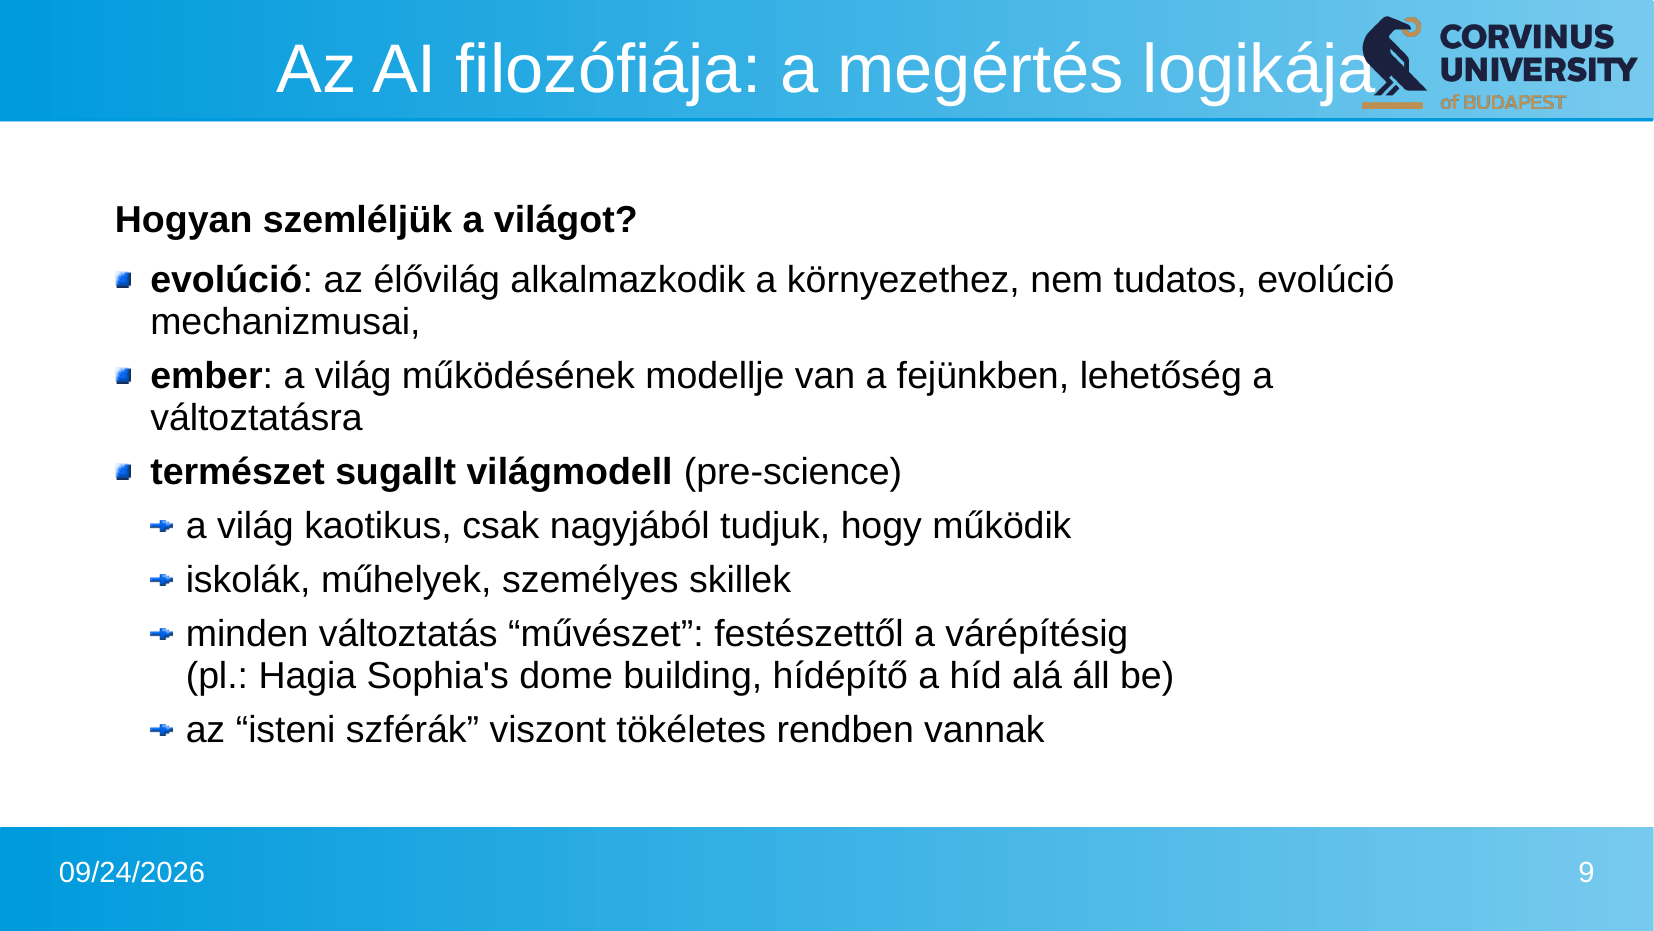

# Az AI filozófiája: a megértés logikája
Hogyan szemléljük a világot?
evolúció: az élővilág alkalmazkodik a környezethez, nem tudatos, evolúció mechanizmusai,
ember: a világ működésének modellje van a fejünkben, lehetőség a változtatásra
természet sugallt világmodell (pre-science)
a világ kaotikus, csak nagyjából tudjuk, hogy működik
iskolák, műhelyek, személyes skillek
minden változtatás “művészet”: festészettől a várépítésig
(pl.: Hagia Sophia's dome building, hídépítő a híd alá áll be)
az “isteni szférák” viszont tökéletes rendben vannak
9